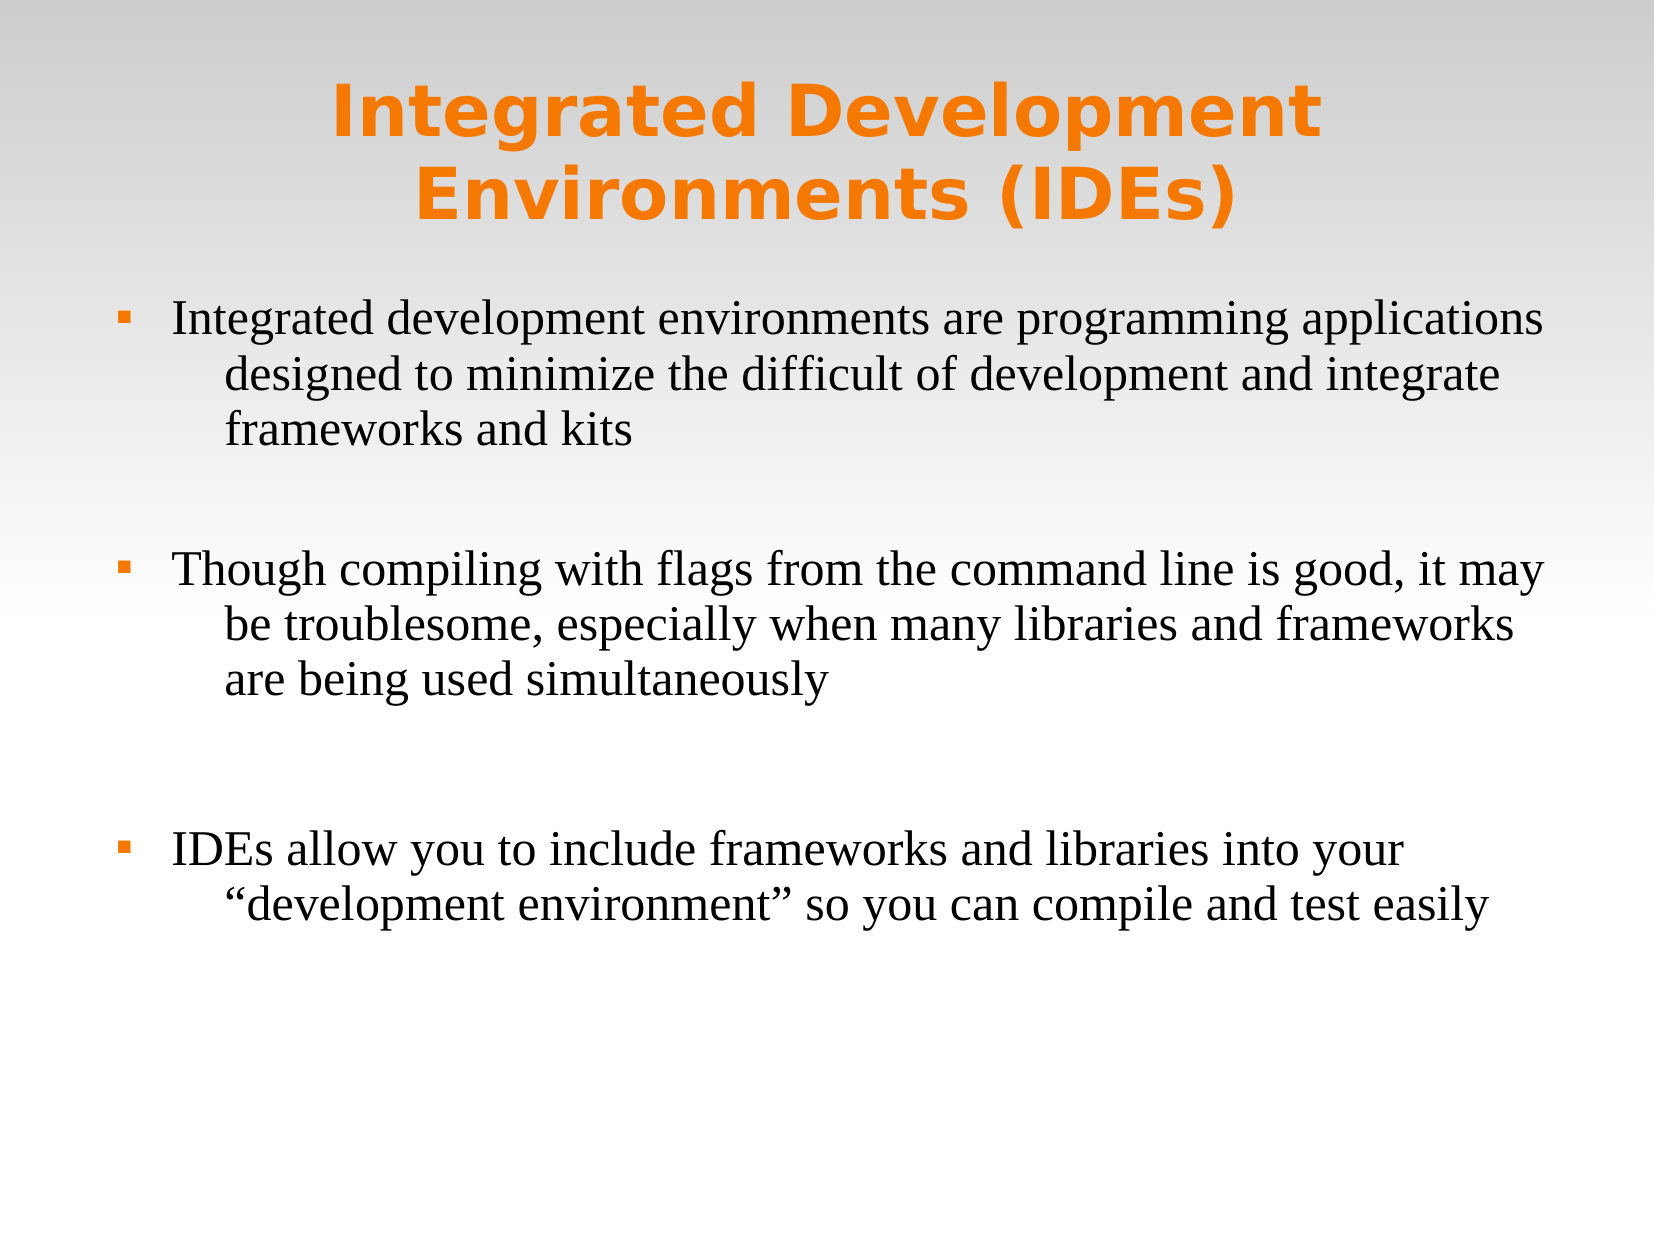

# Integrated Development Environments (IDEs)
Integrated development environments are programming applications designed to minimize the difficult of development and integrate frameworks and kits
Though compiling with flags from the command line is good, it may be troublesome, especially when many libraries and frameworks are being used simultaneously
IDEs allow you to include frameworks and libraries into your “development environment” so you can compile and test easily